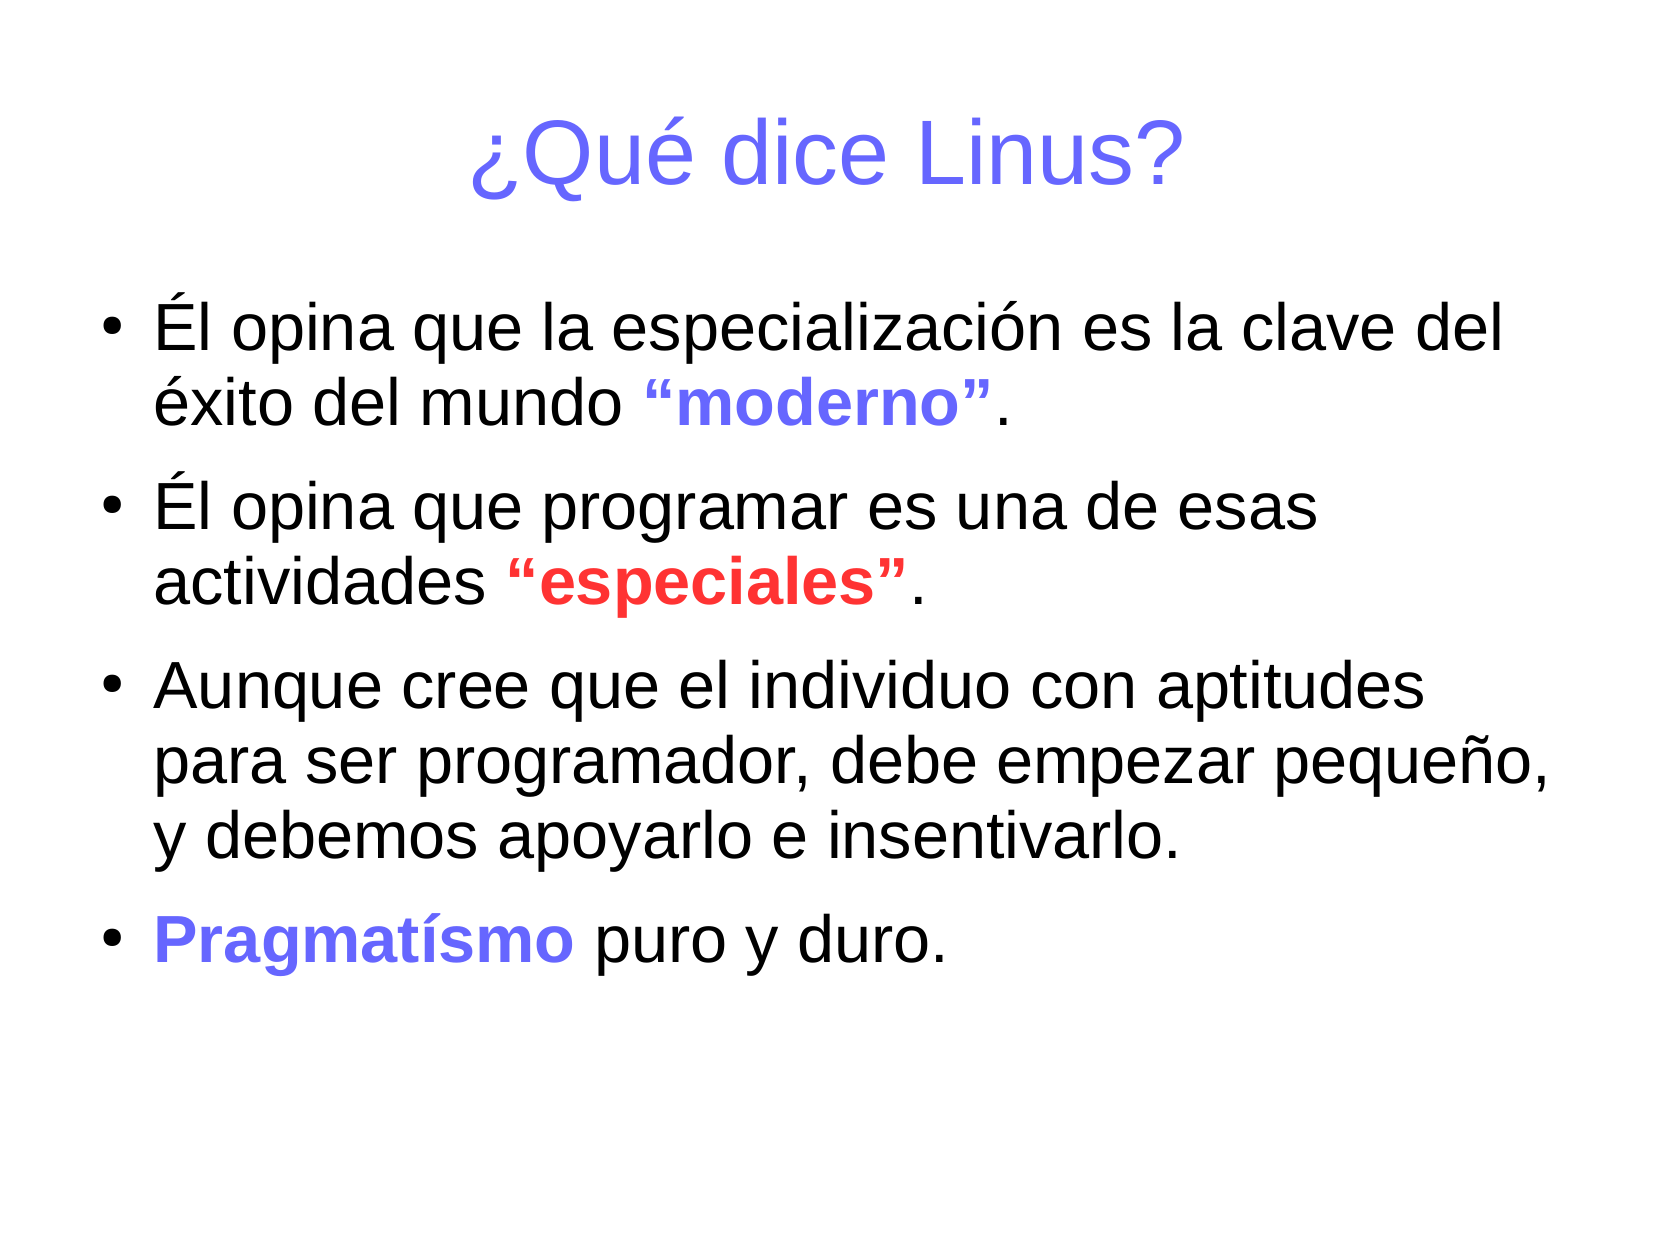

# ¿Qué dice Linus?
Él opina que la especialización es la clave del éxito del mundo “moderno”.
Él opina que programar es una de esas actividades “especiales”.
Aunque cree que el individuo con aptitudes para ser programador, debe empezar pequeño, y debemos apoyarlo e insentivarlo.
Pragmatísmo puro y duro.